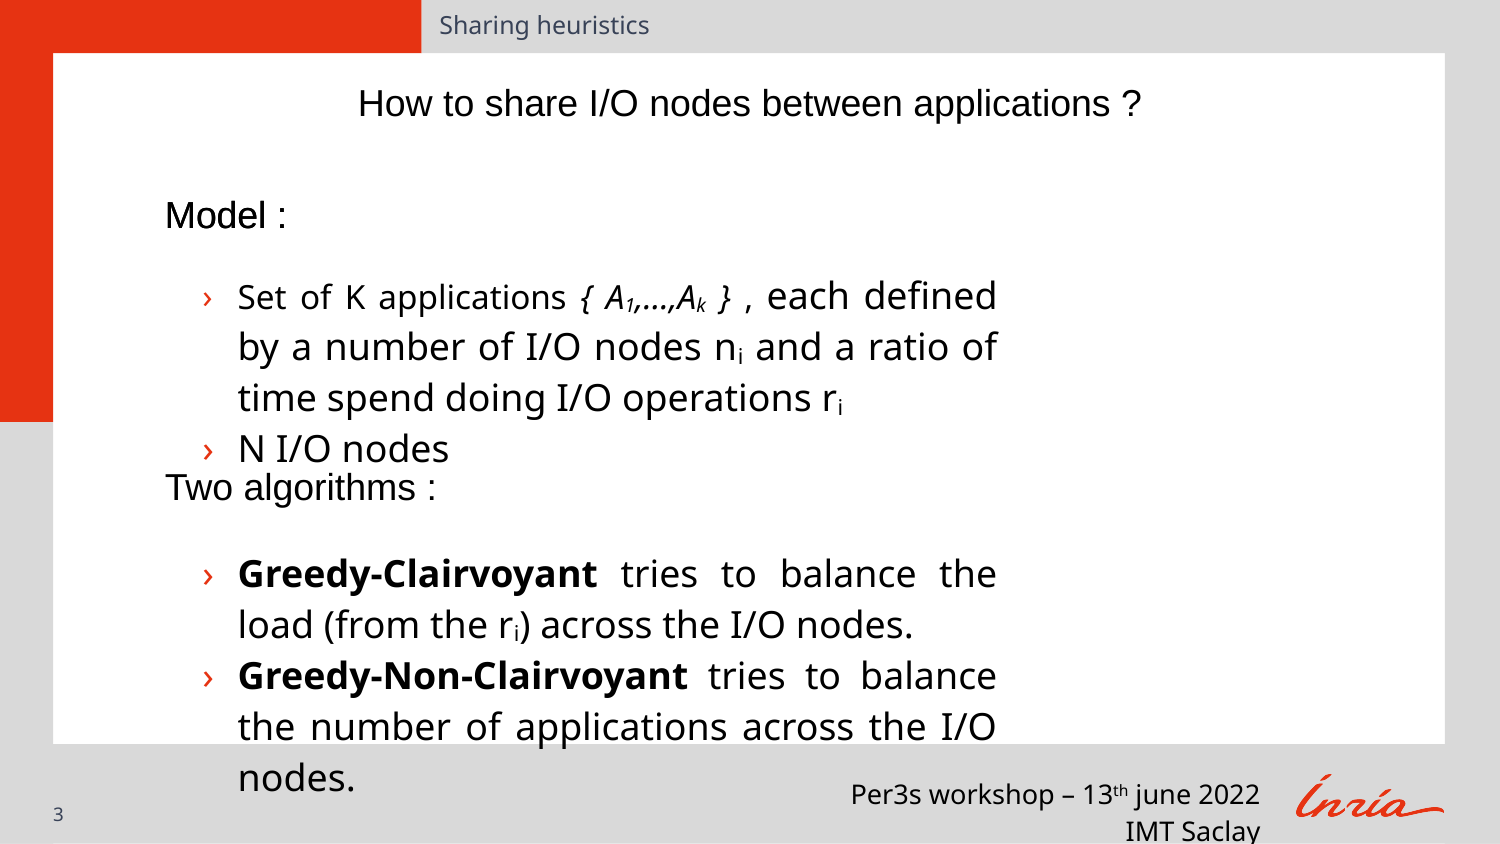

# Sharing heuristics
How to share I/O nodes between applications ?
Model :
Model :
Set of K applications { A1,...,Ak } , each defined by a number of I/O nodes ni and a ratio of time spend doing I/O operations ri
N I/O nodes
Two algorithms :
Greedy-Clairvoyant tries to balance the load (from the ri) across the I/O nodes.
Greedy-Non-Clairvoyant tries to balance the number of applications across the I/O nodes.
Per3s workshop – 13th june 2022
IMT Saclay
3